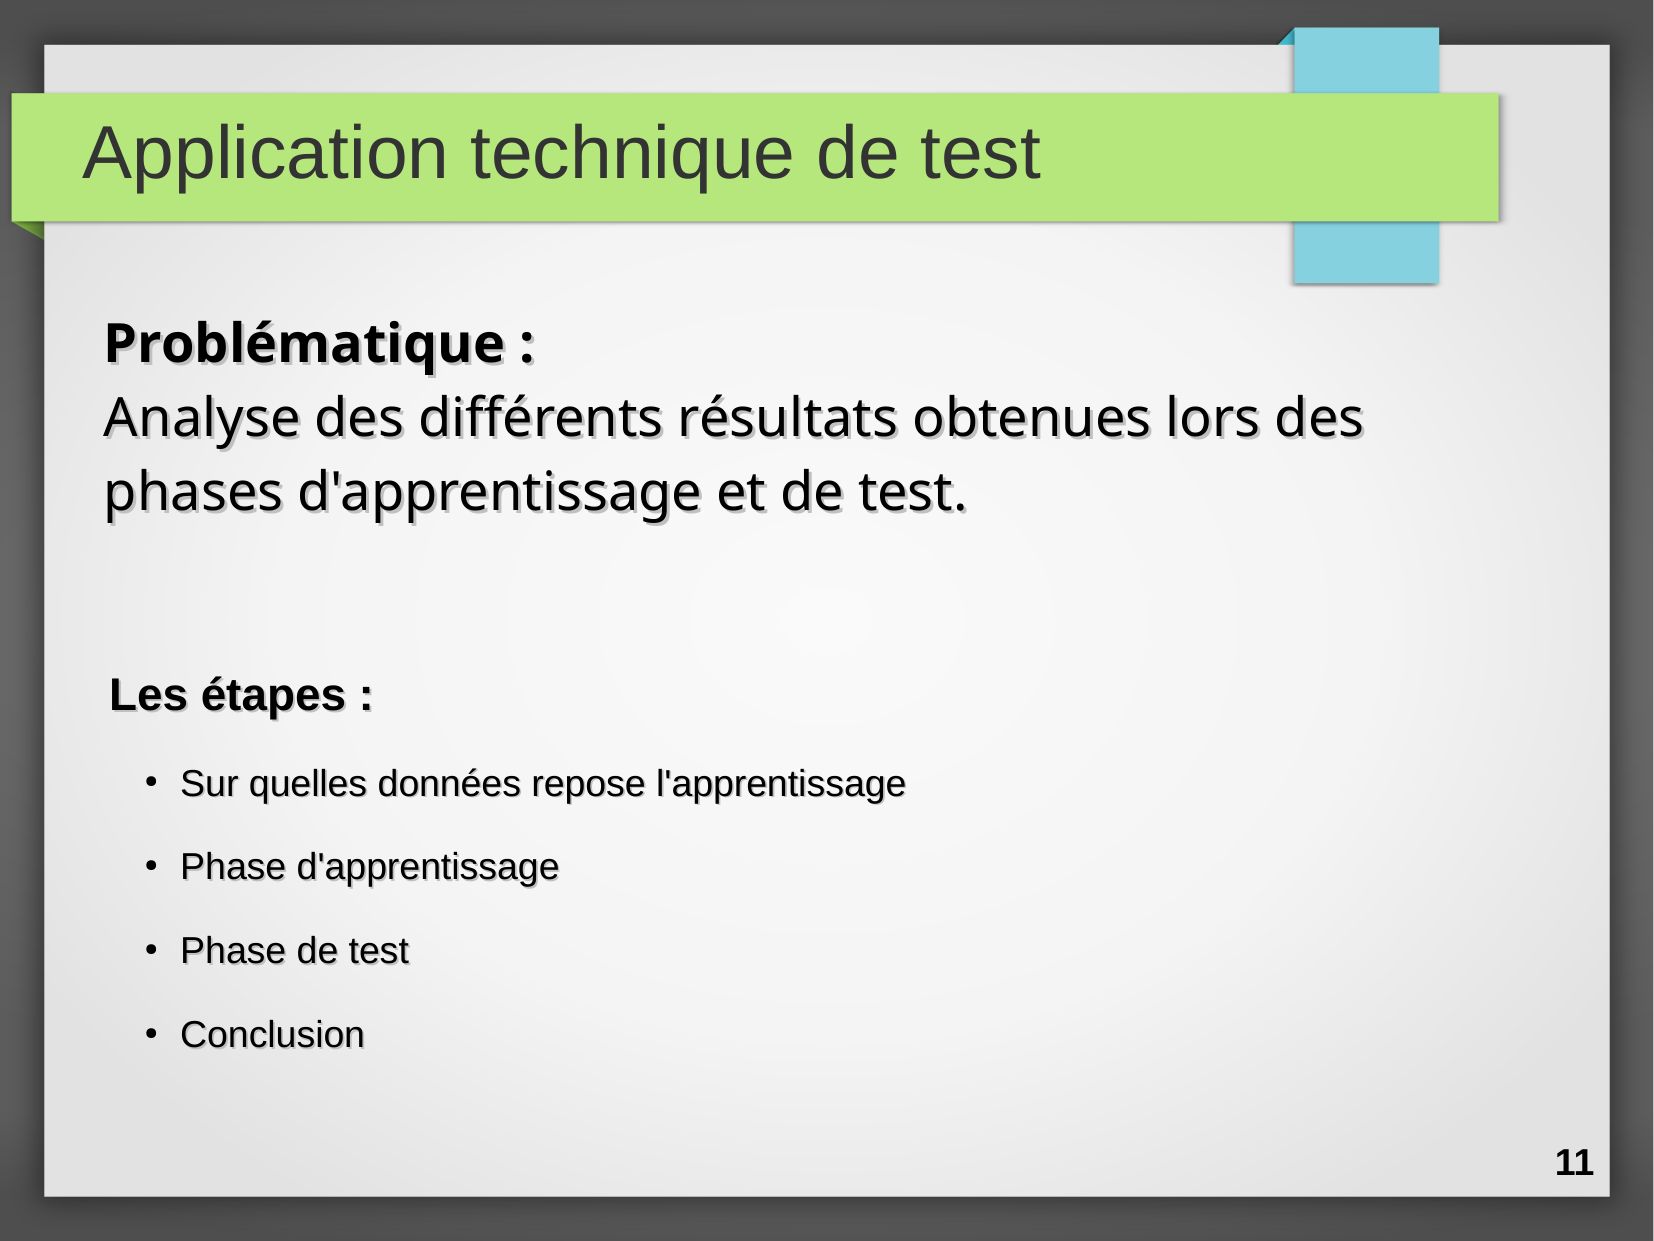

# Application technique de test
Problématique :
Analyse des différents résultats obtenues lors des phases d'apprentissage et de test.
Les étapes :
Sur quelles données repose l'apprentissage
Phase d'apprentissage
Phase de test
Conclusion